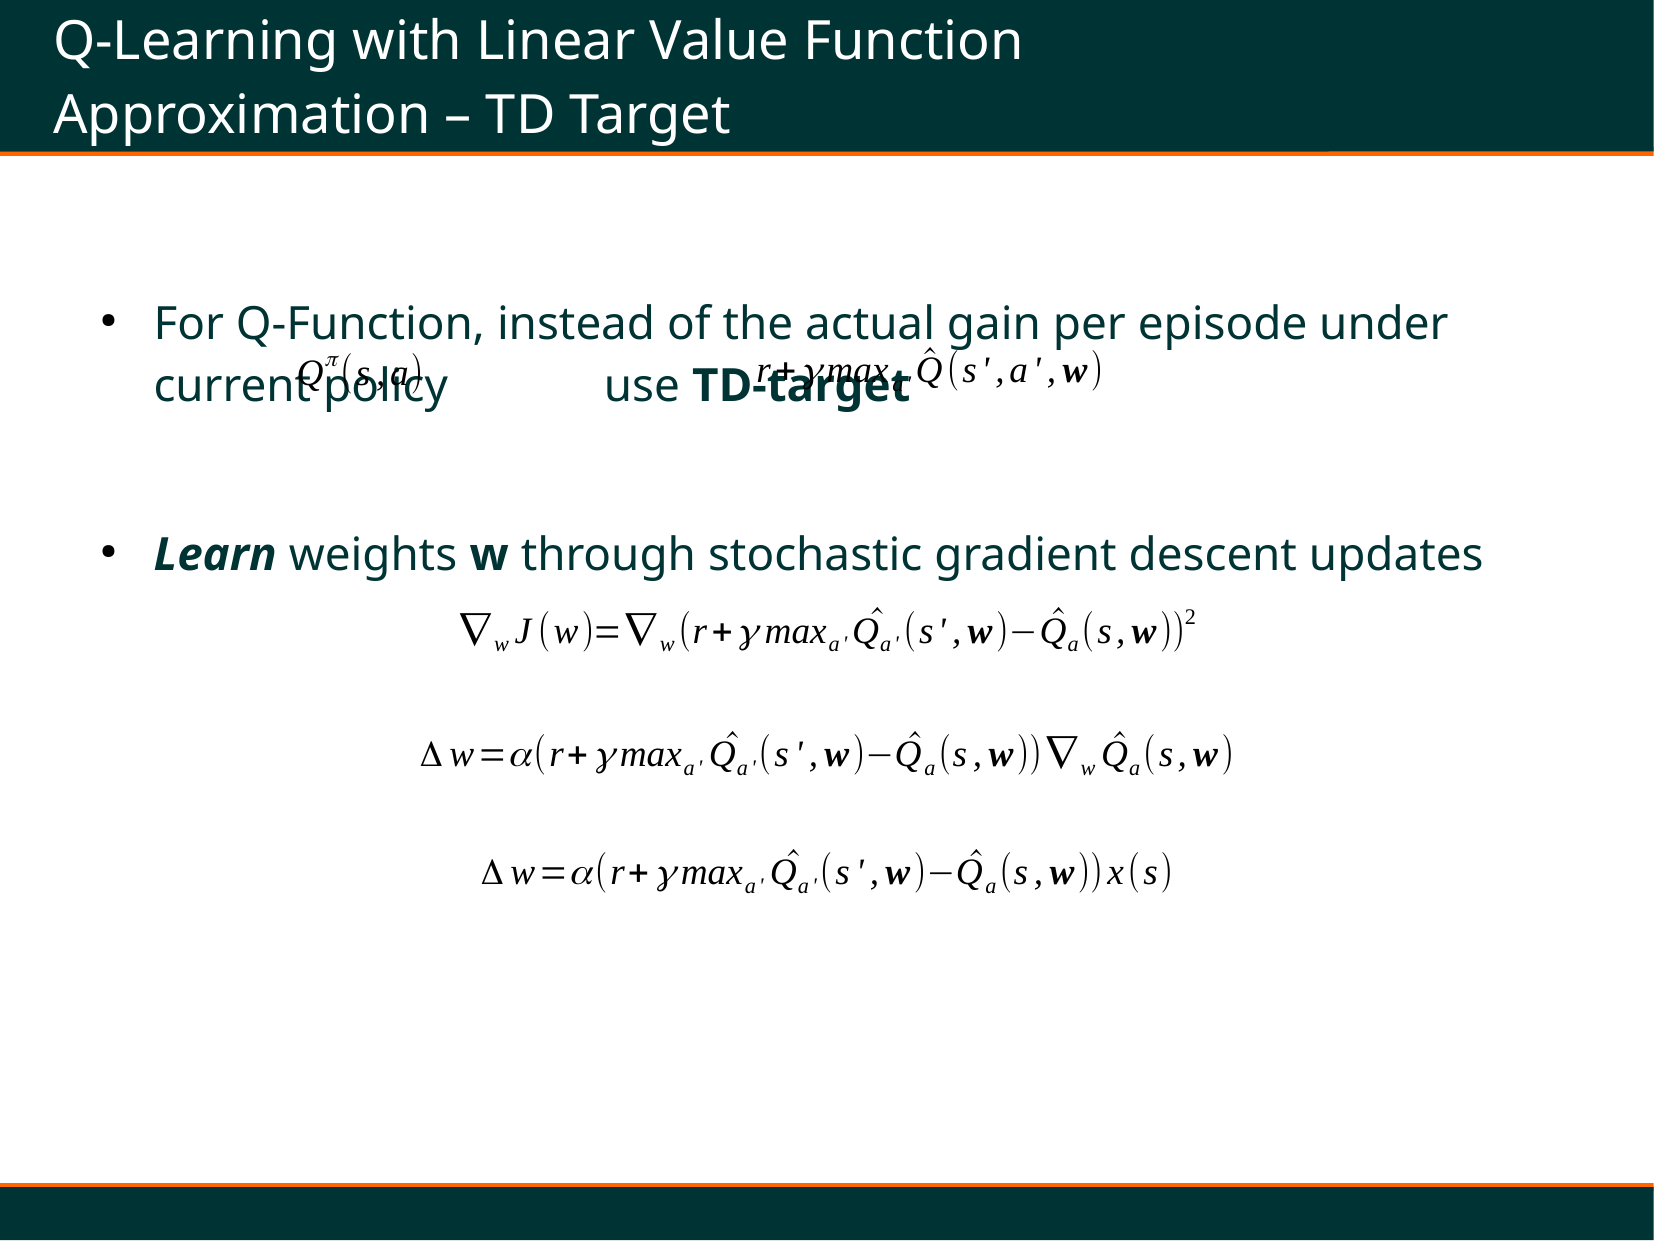

# Q-Learning with Linear Value Function Approximation – TD Target
For Q-Function, instead of the actual gain per episode under current policy use TD-target
Learn weights w through stochastic gradient descent updates